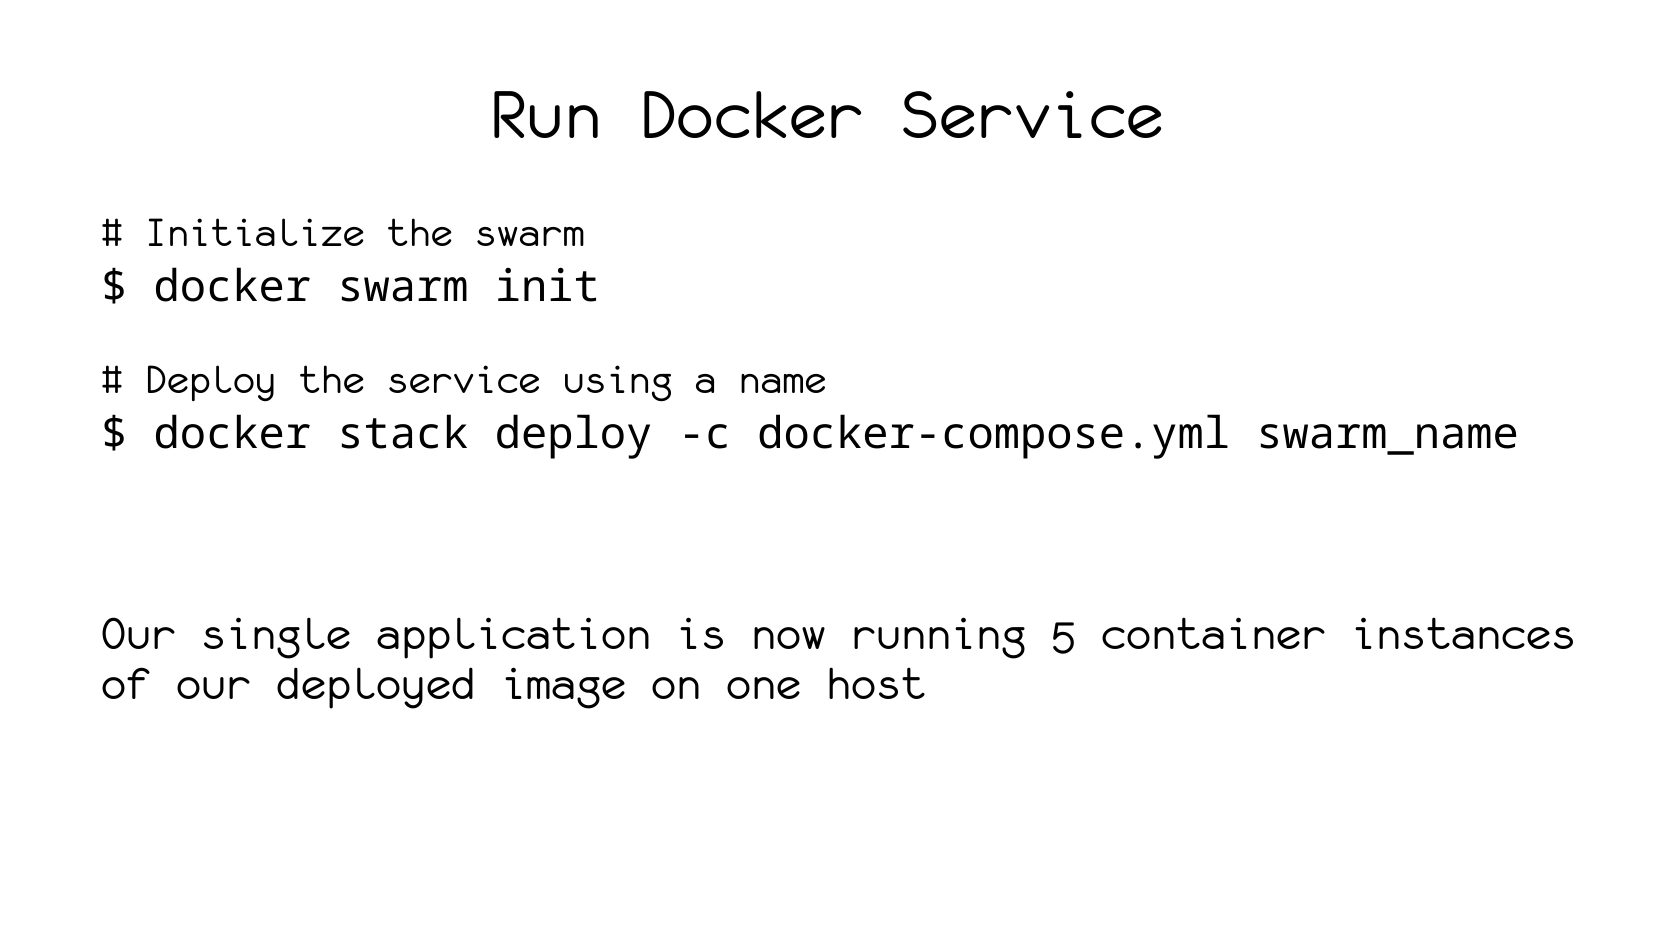

# Run Docker Service
# Initialize the swarm
$ docker swarm init
# Deploy the service using a name
$ docker stack deploy -c docker-compose.yml swarm_name
Our single application is now running 5 container instances of our deployed image on one host